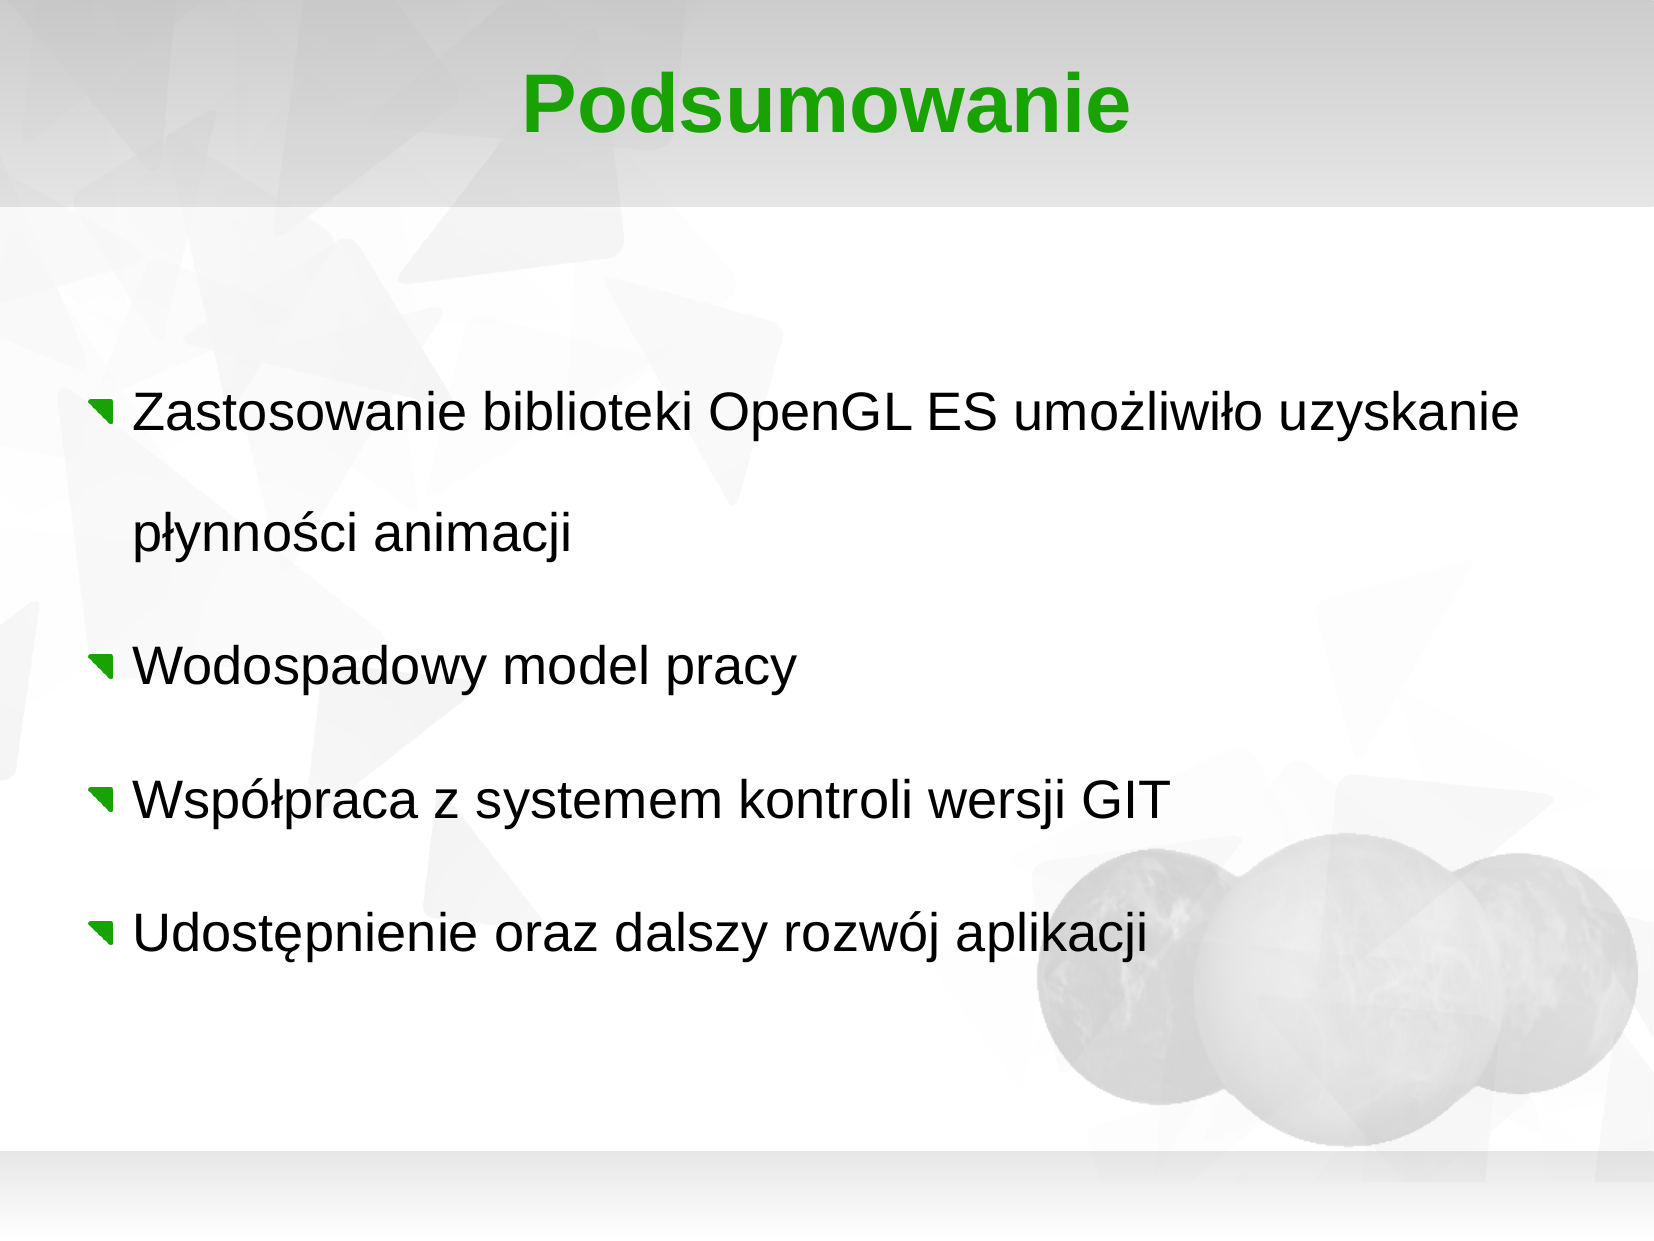

# Podsumowanie
Zastosowanie biblioteki OpenGL ES umożliwiło uzyskanie płynności animacji
Wodospadowy model pracy
Współpraca z systemem kontroli wersji GIT
Udostępnienie oraz dalszy rozwój aplikacji